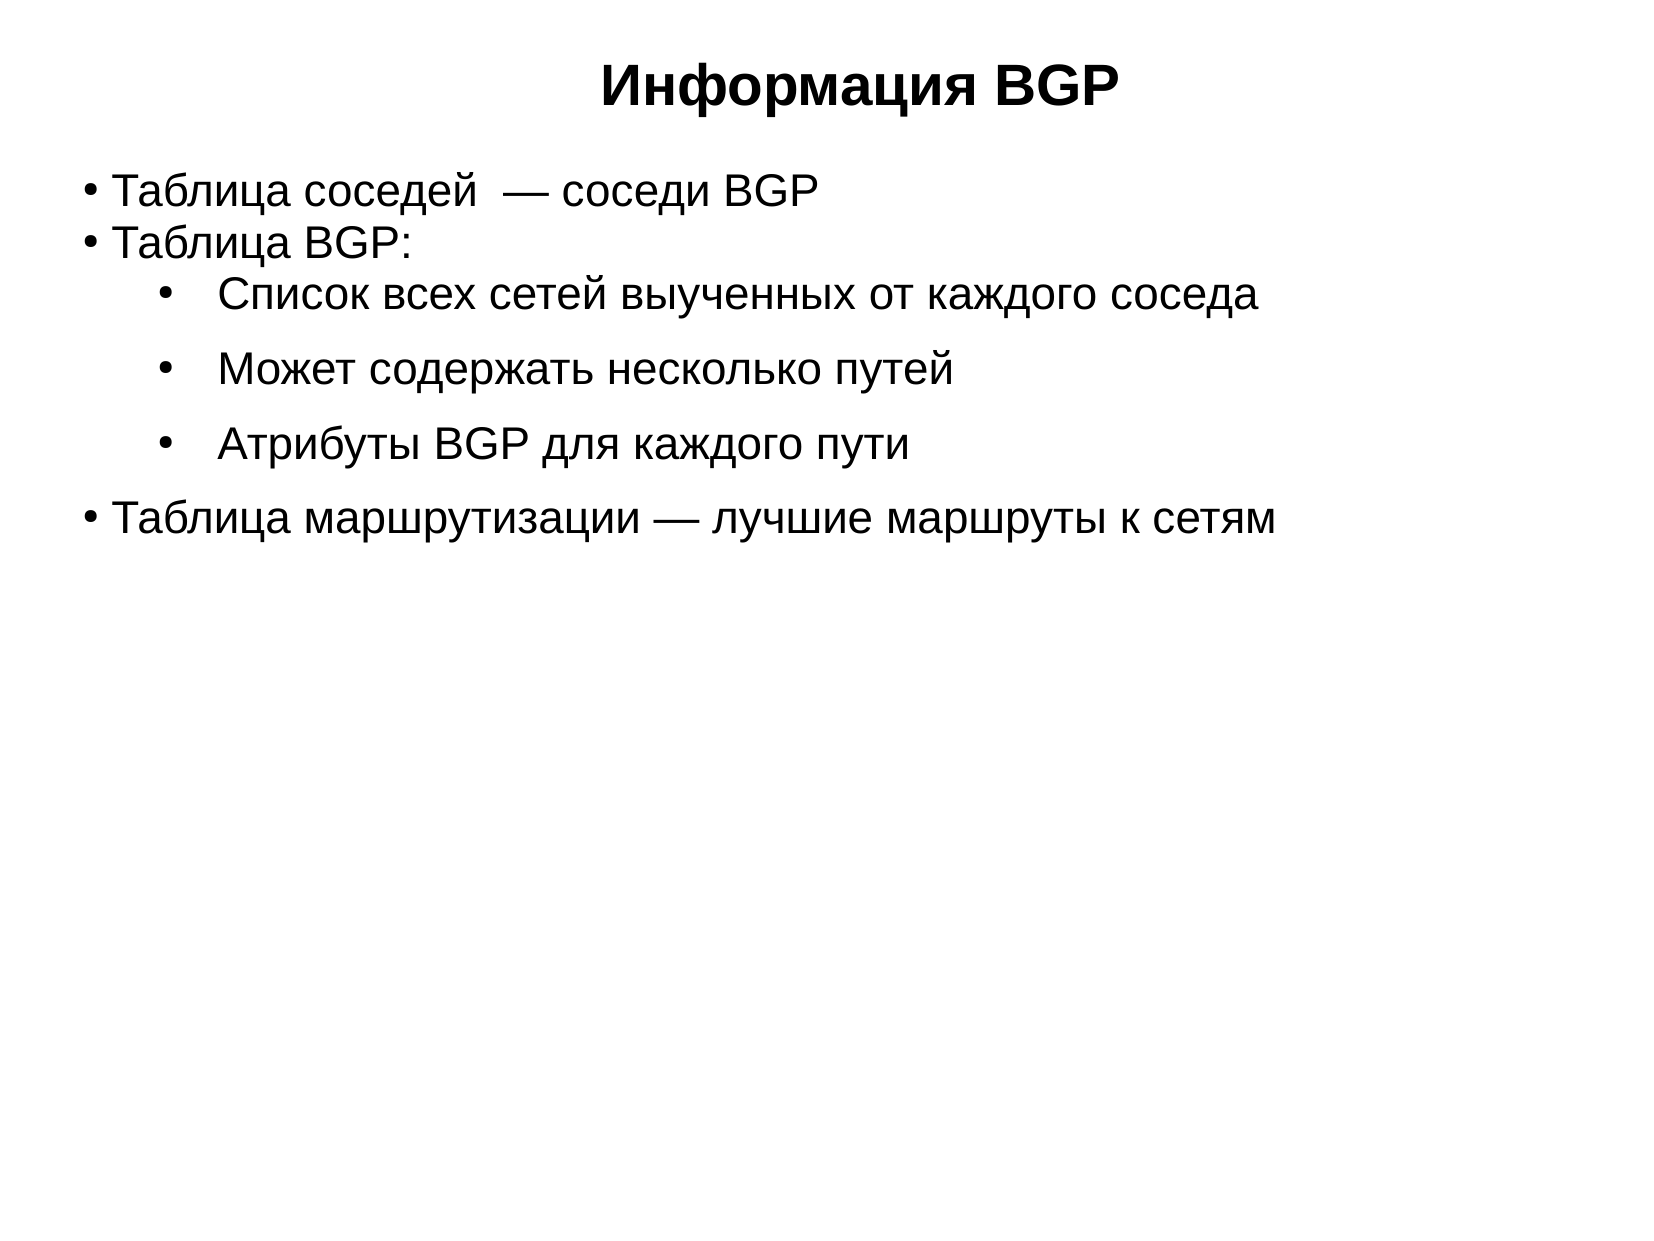

Информация BGP
# Таблица соседей — соседи BGP
 Таблица BGP:
 Список всех сетей выученных от каждого соседа
 Может содержать несколько путей
 Атрибуты BGP для каждого пути
 Таблица маршрутизации — лучшие маршруты к сетям